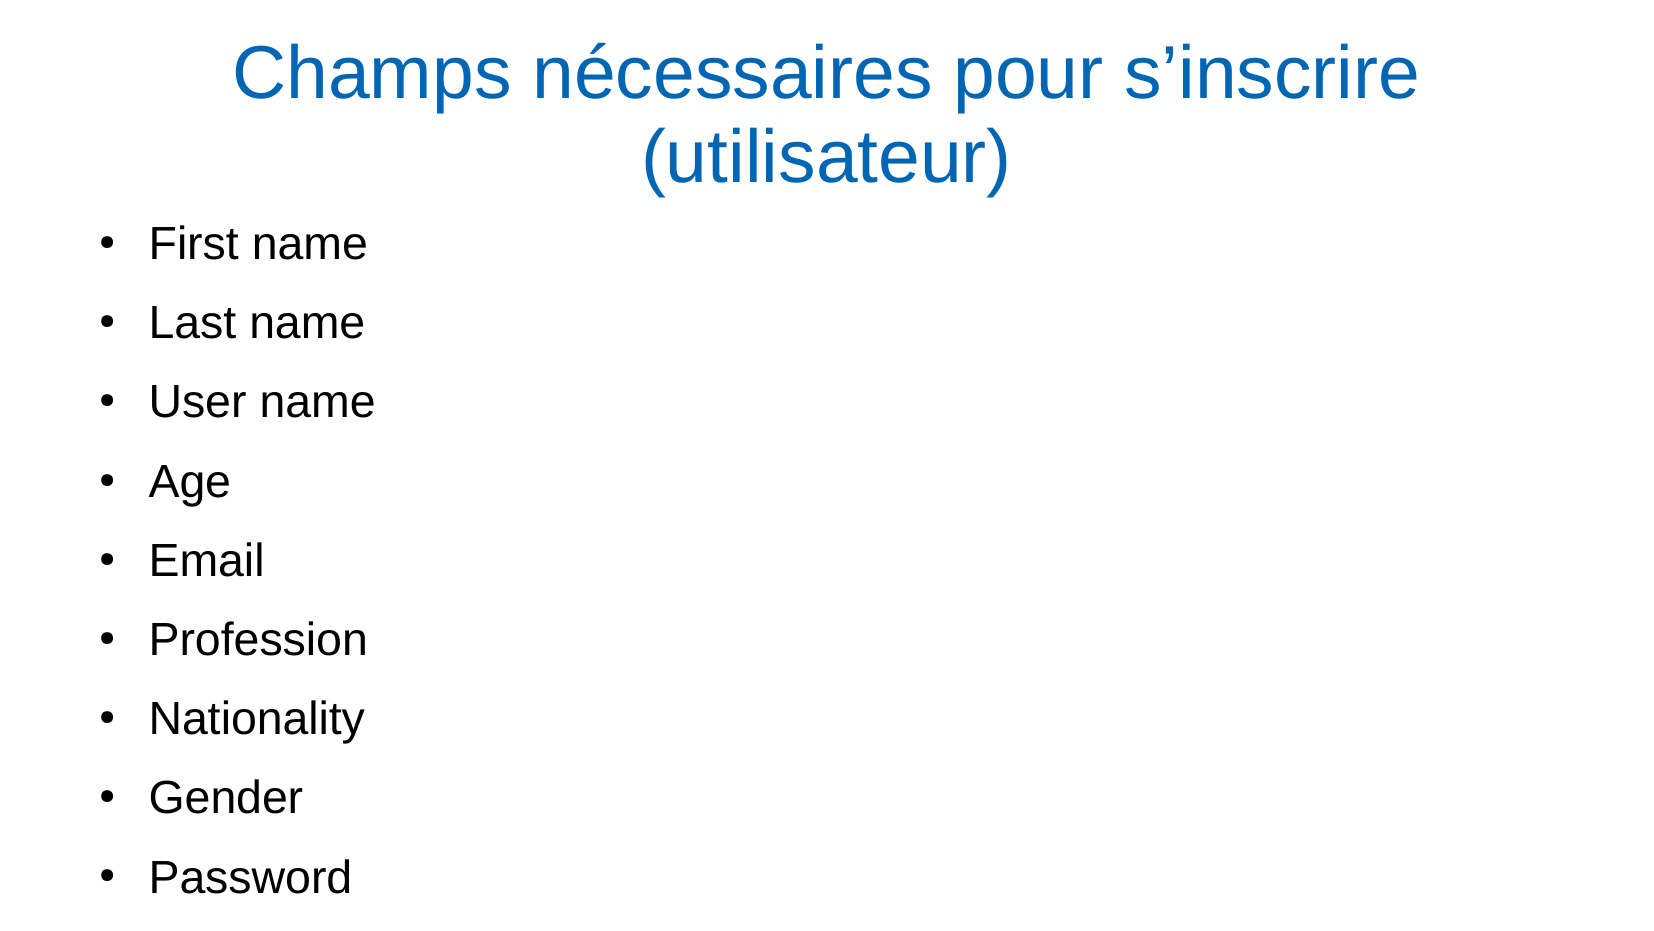

# Champs nécessaires pour s’inscrire (utilisateur)
First name
Last name
User name
Age
Email
Profession
Nationality
Gender
Password